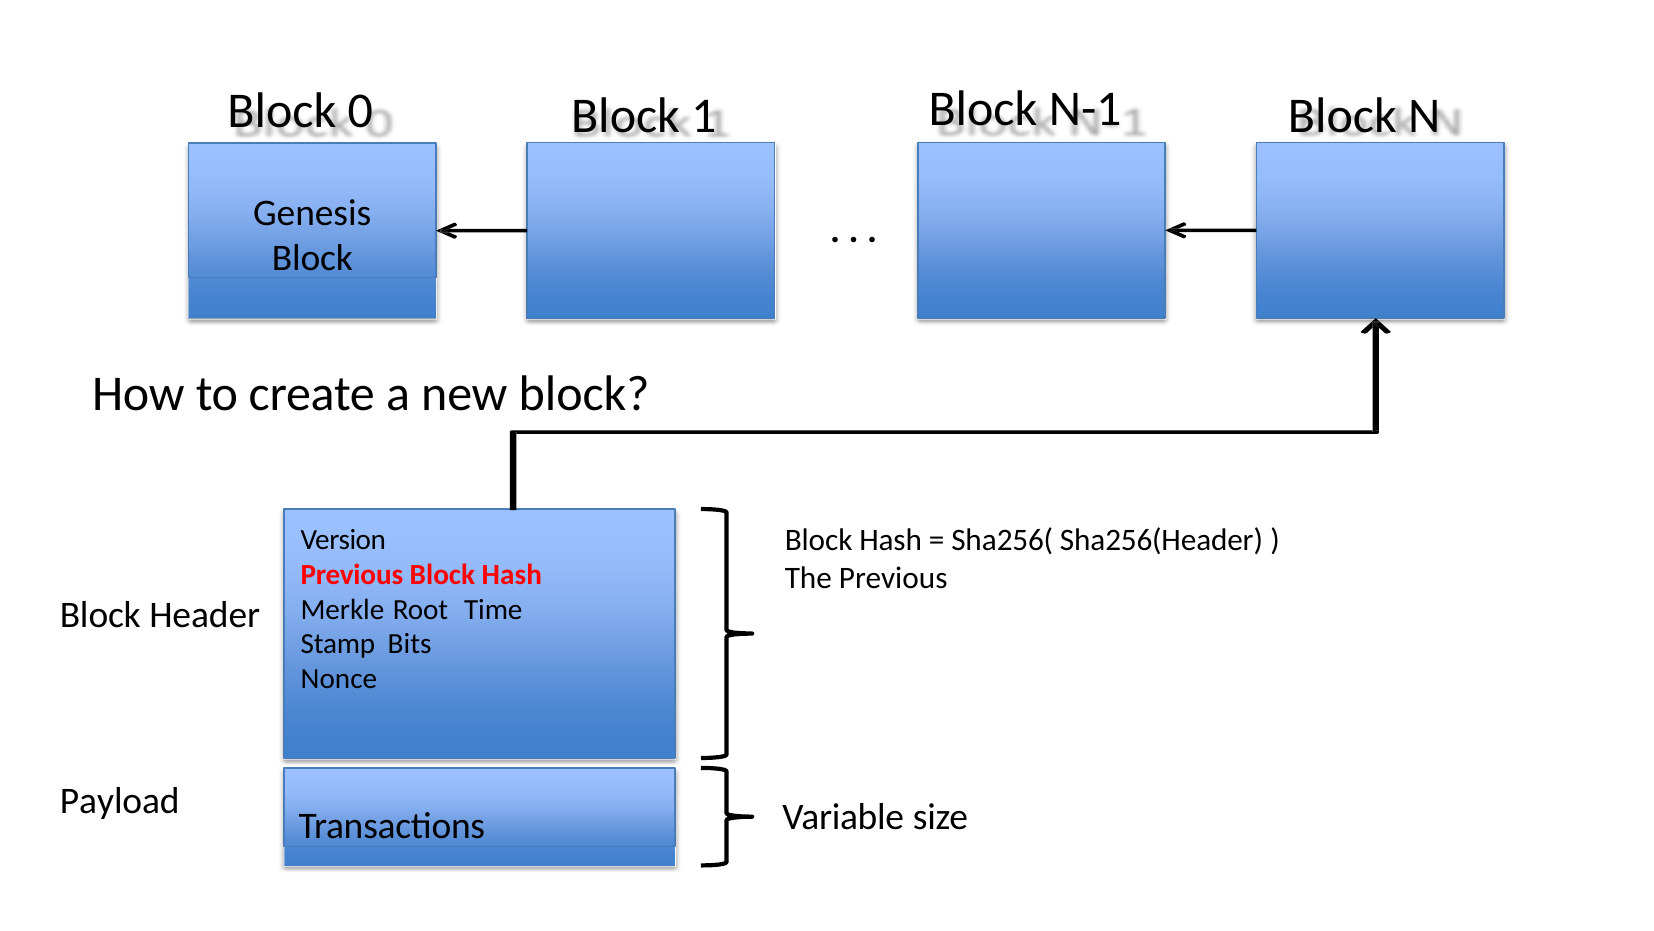

# Block 0
Block N-1
Block N
Block 1
Genesis
Block
. . .
How to create a new block?
Block Hash = Sha256( Sha256(Header) )
The Previous
Version
Previous Block Hash
Merkle Root Time Stamp Bits
Nonce
Block Header
Transactions
Payload
Variable size